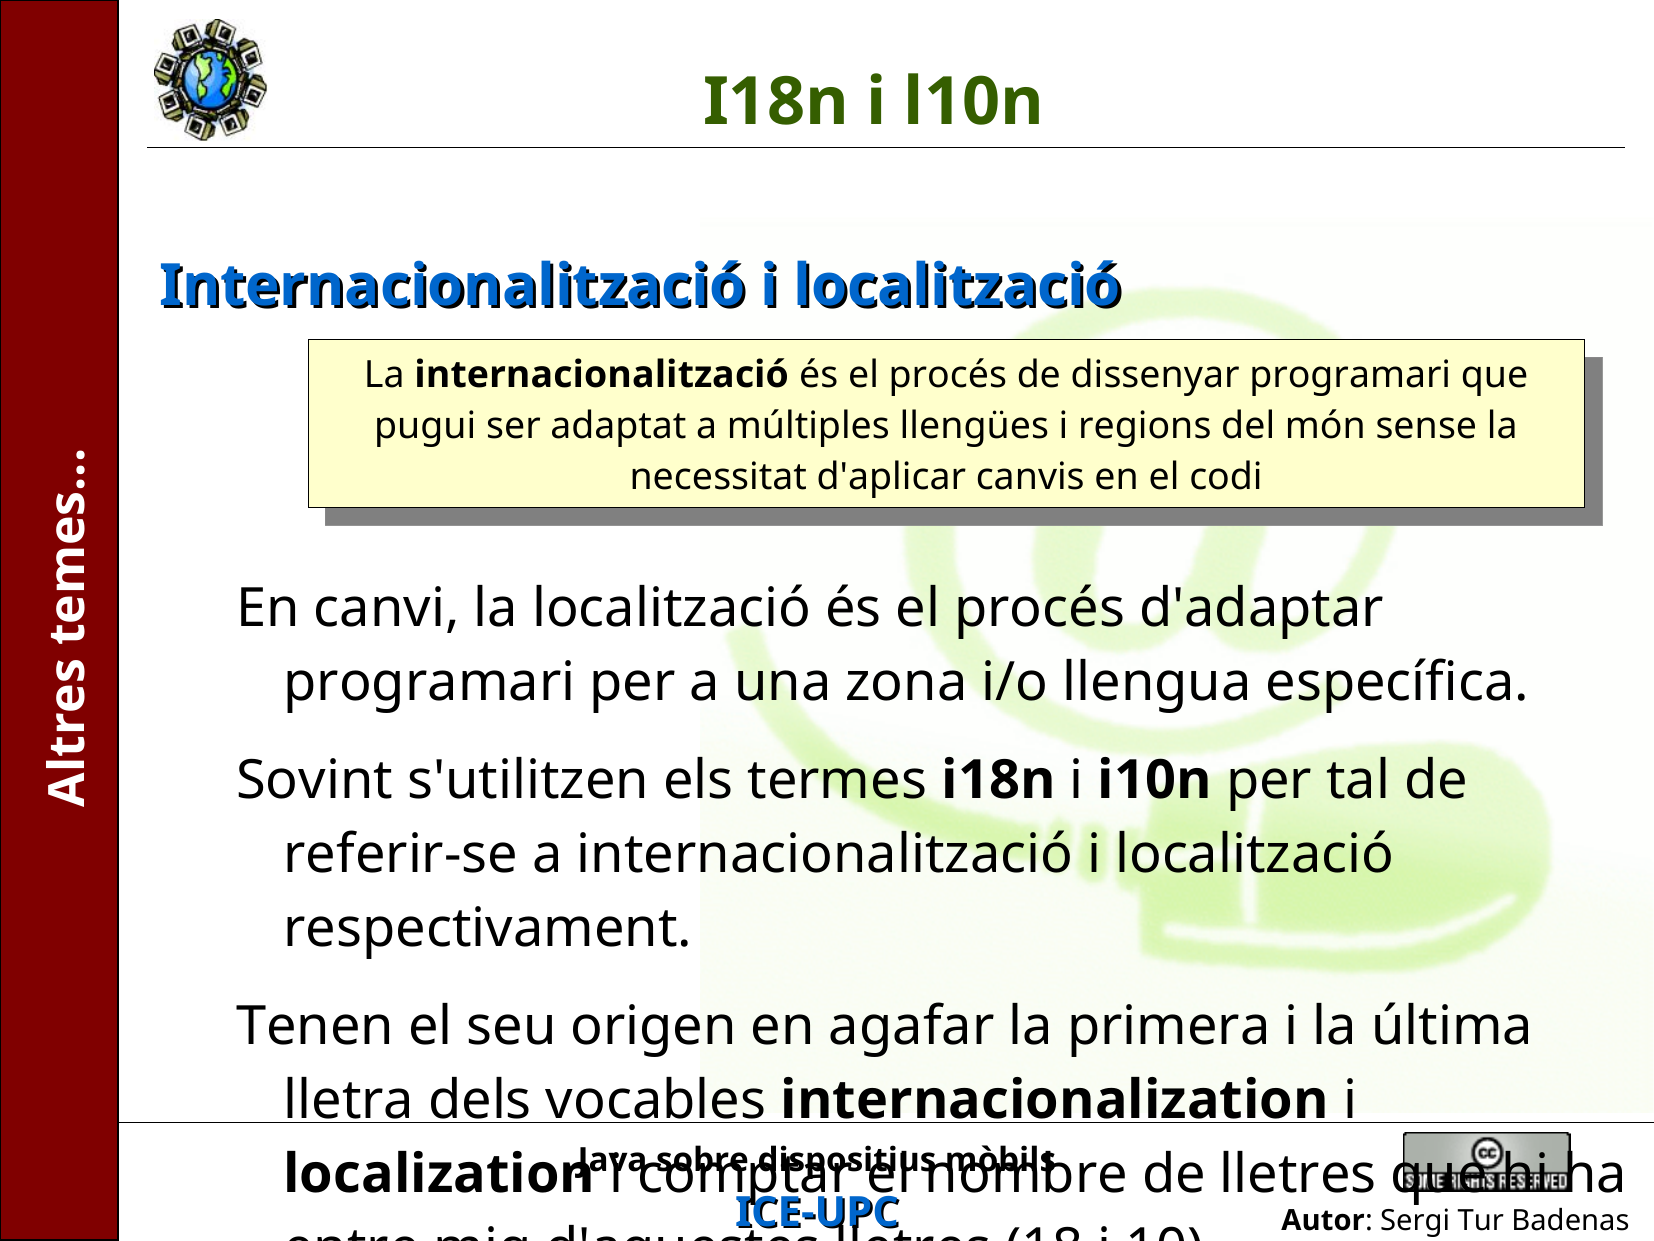

# I18n i l10n
Internacionalització i localització
En canvi, la localització és el procés d'adaptar programari per a una zona i/o llengua específica.
Sovint s'utilitzen els termes i18n i i10n per tal de referir-se a internacionalització i localització respectivament.
Tenen el seu origen en agafar la primera i la última lletra dels vocables internacionalization i localization i comptar el nombre de lletres que hi ha entre mig d'aquestes lletres (18 i 10).
La internacionalització és el procés de dissenyar programari que pugui ser adaptat a múltiples llengües i regions del món sense la necessitat d'aplicar canvis en el codi